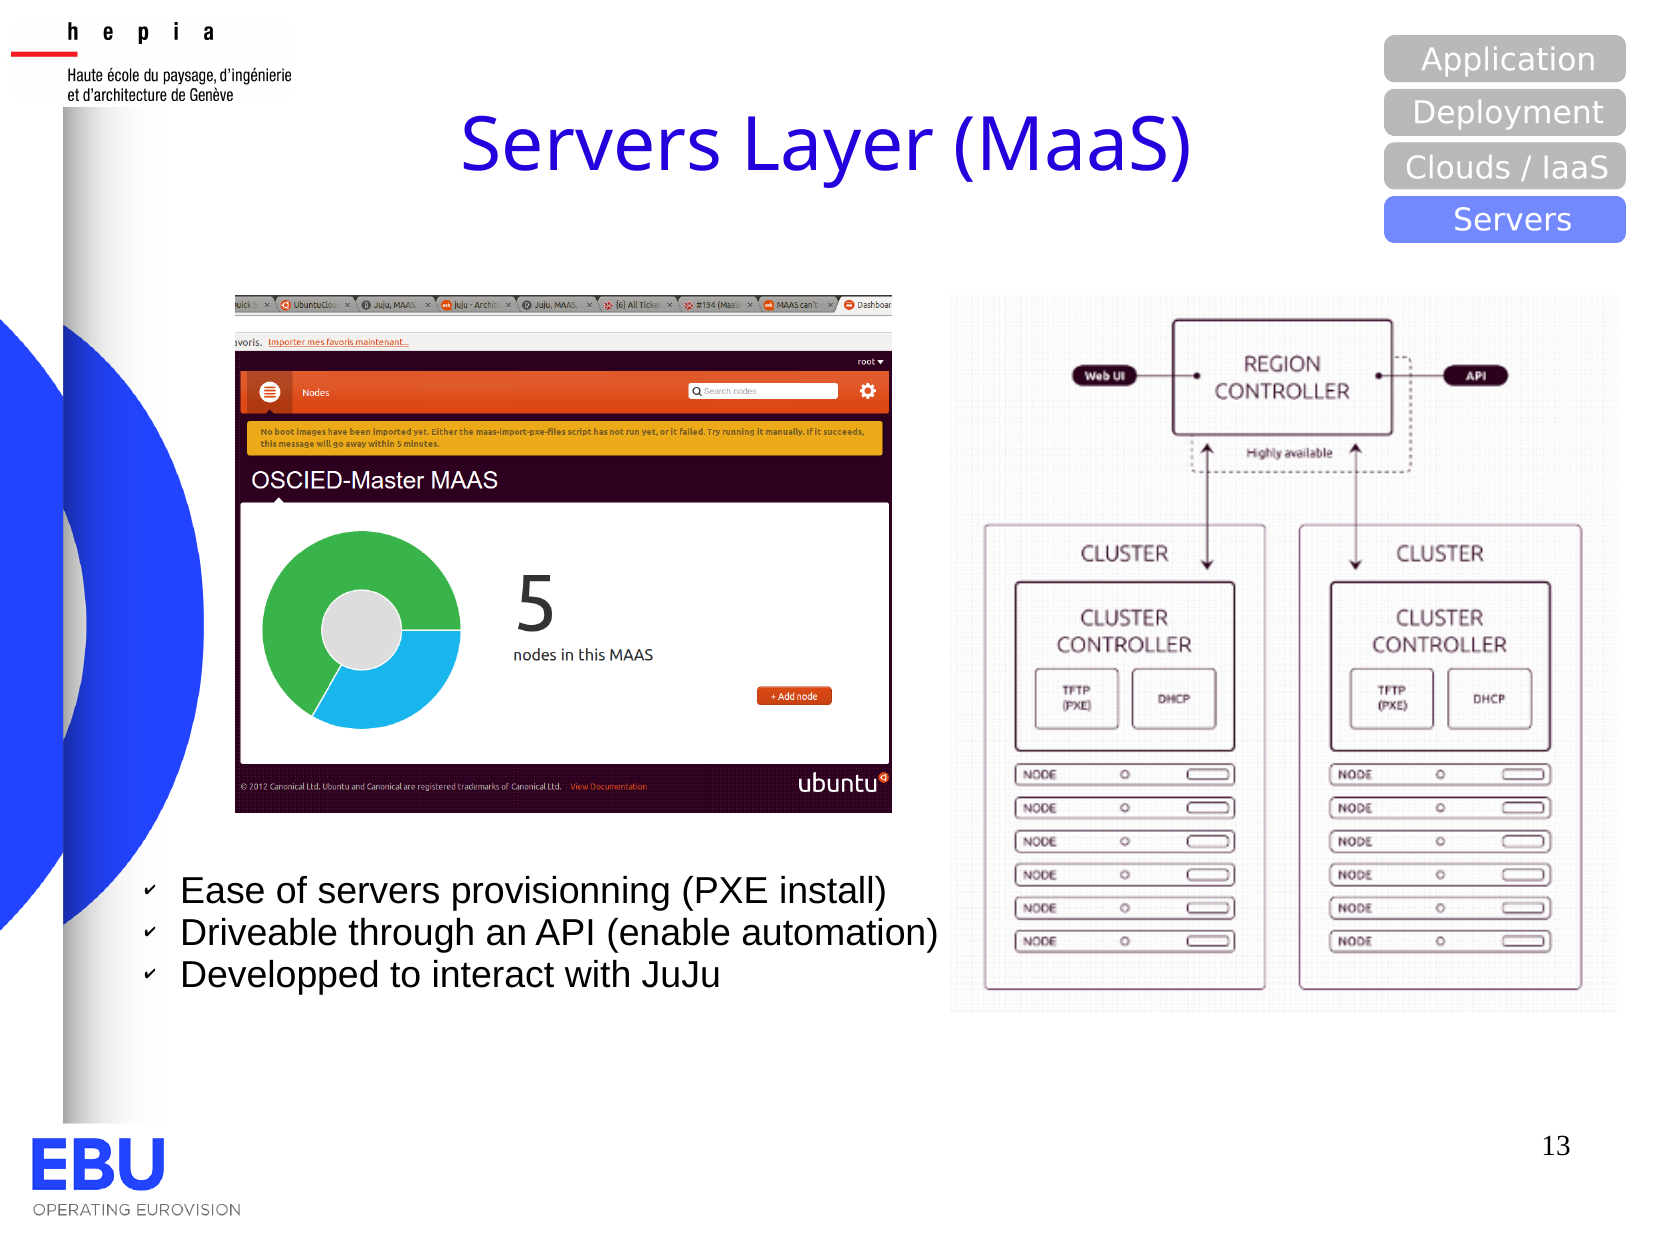

# Servers Layer (MaaS)
Ease of servers provisionning (PXE install)
Driveable through an API (enable automation)
Developped to interact with JuJu
13